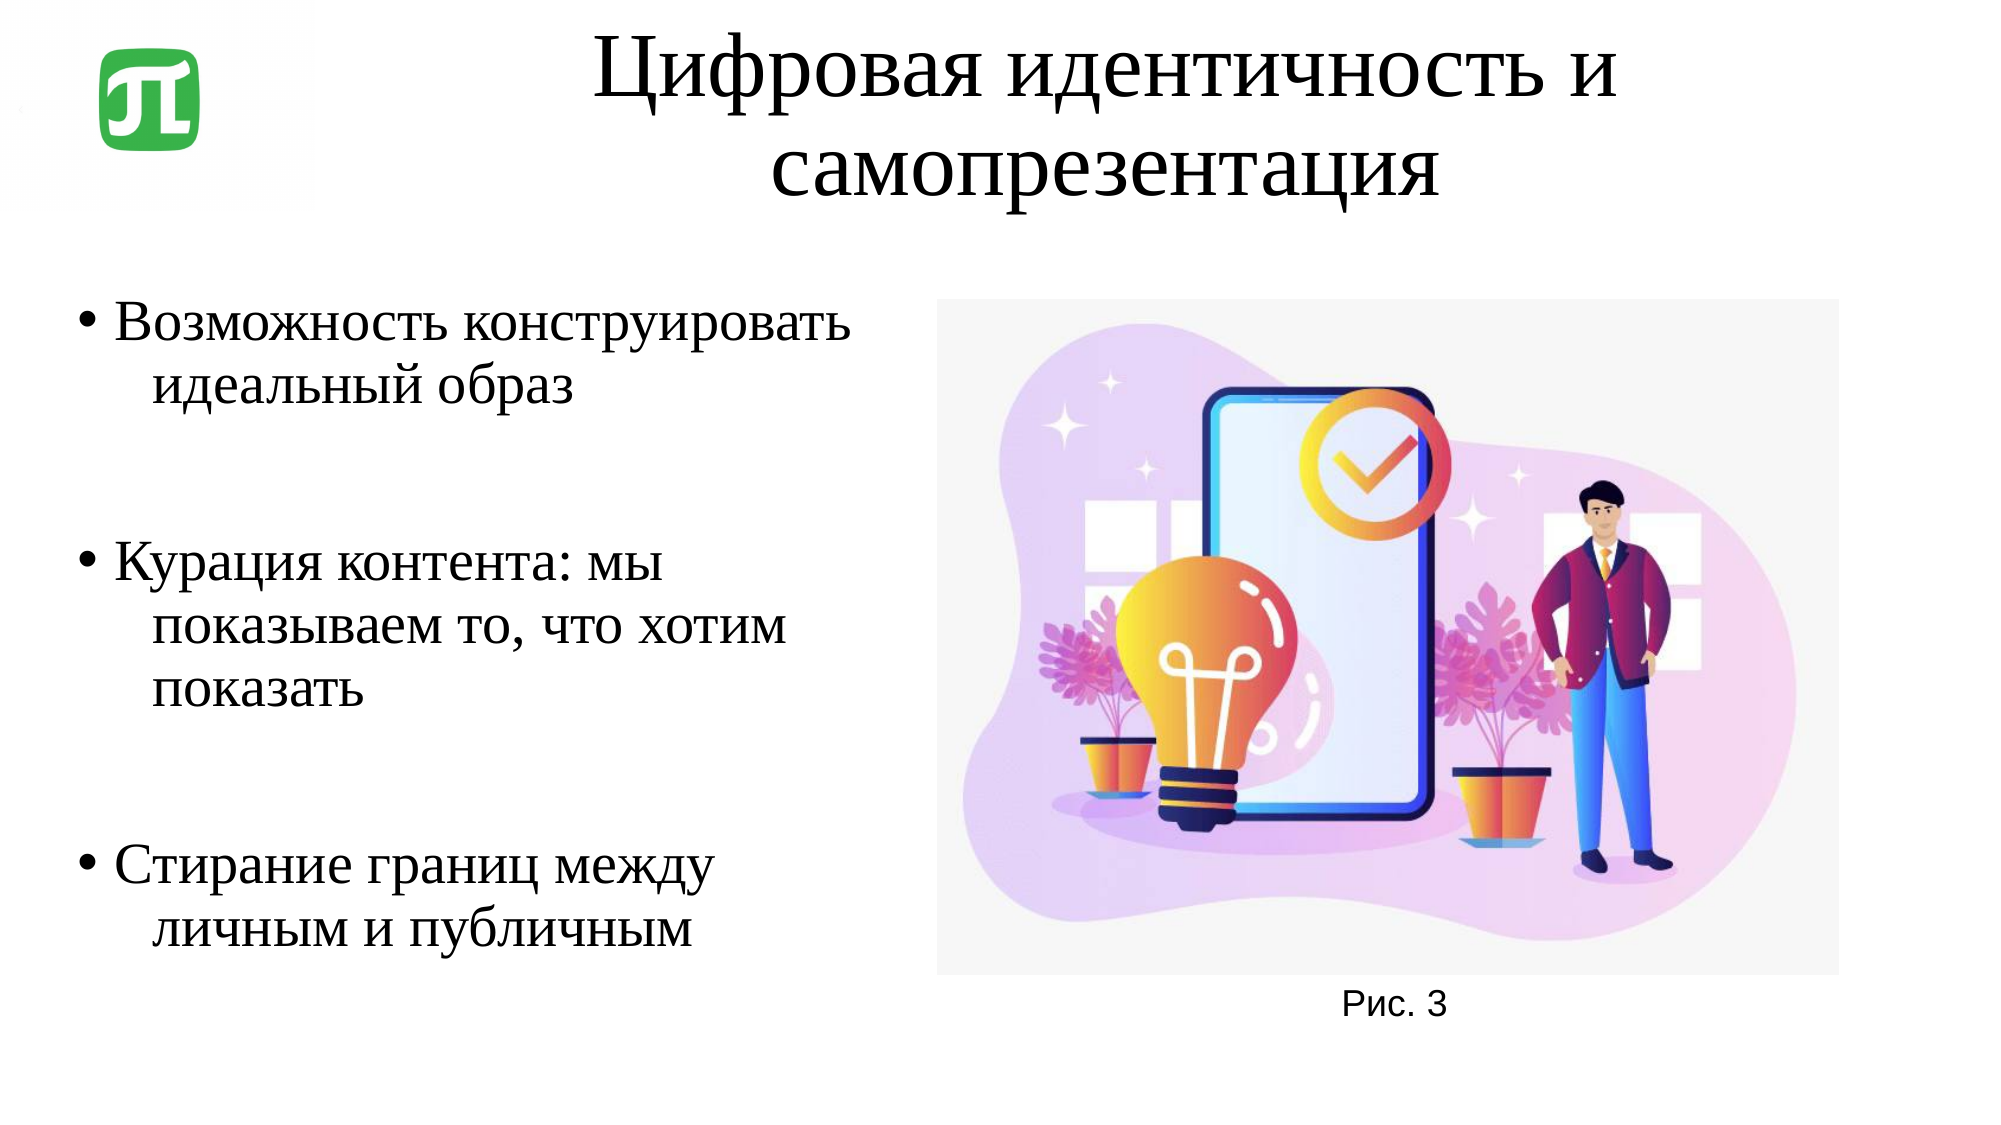

# Цифровая идентичность и самопрезентация
Возможность конструировать идеальный образ
Курация контента: мы показываем то, что хотим показать
Стирание границ между личным и публичным
 Рис. 3